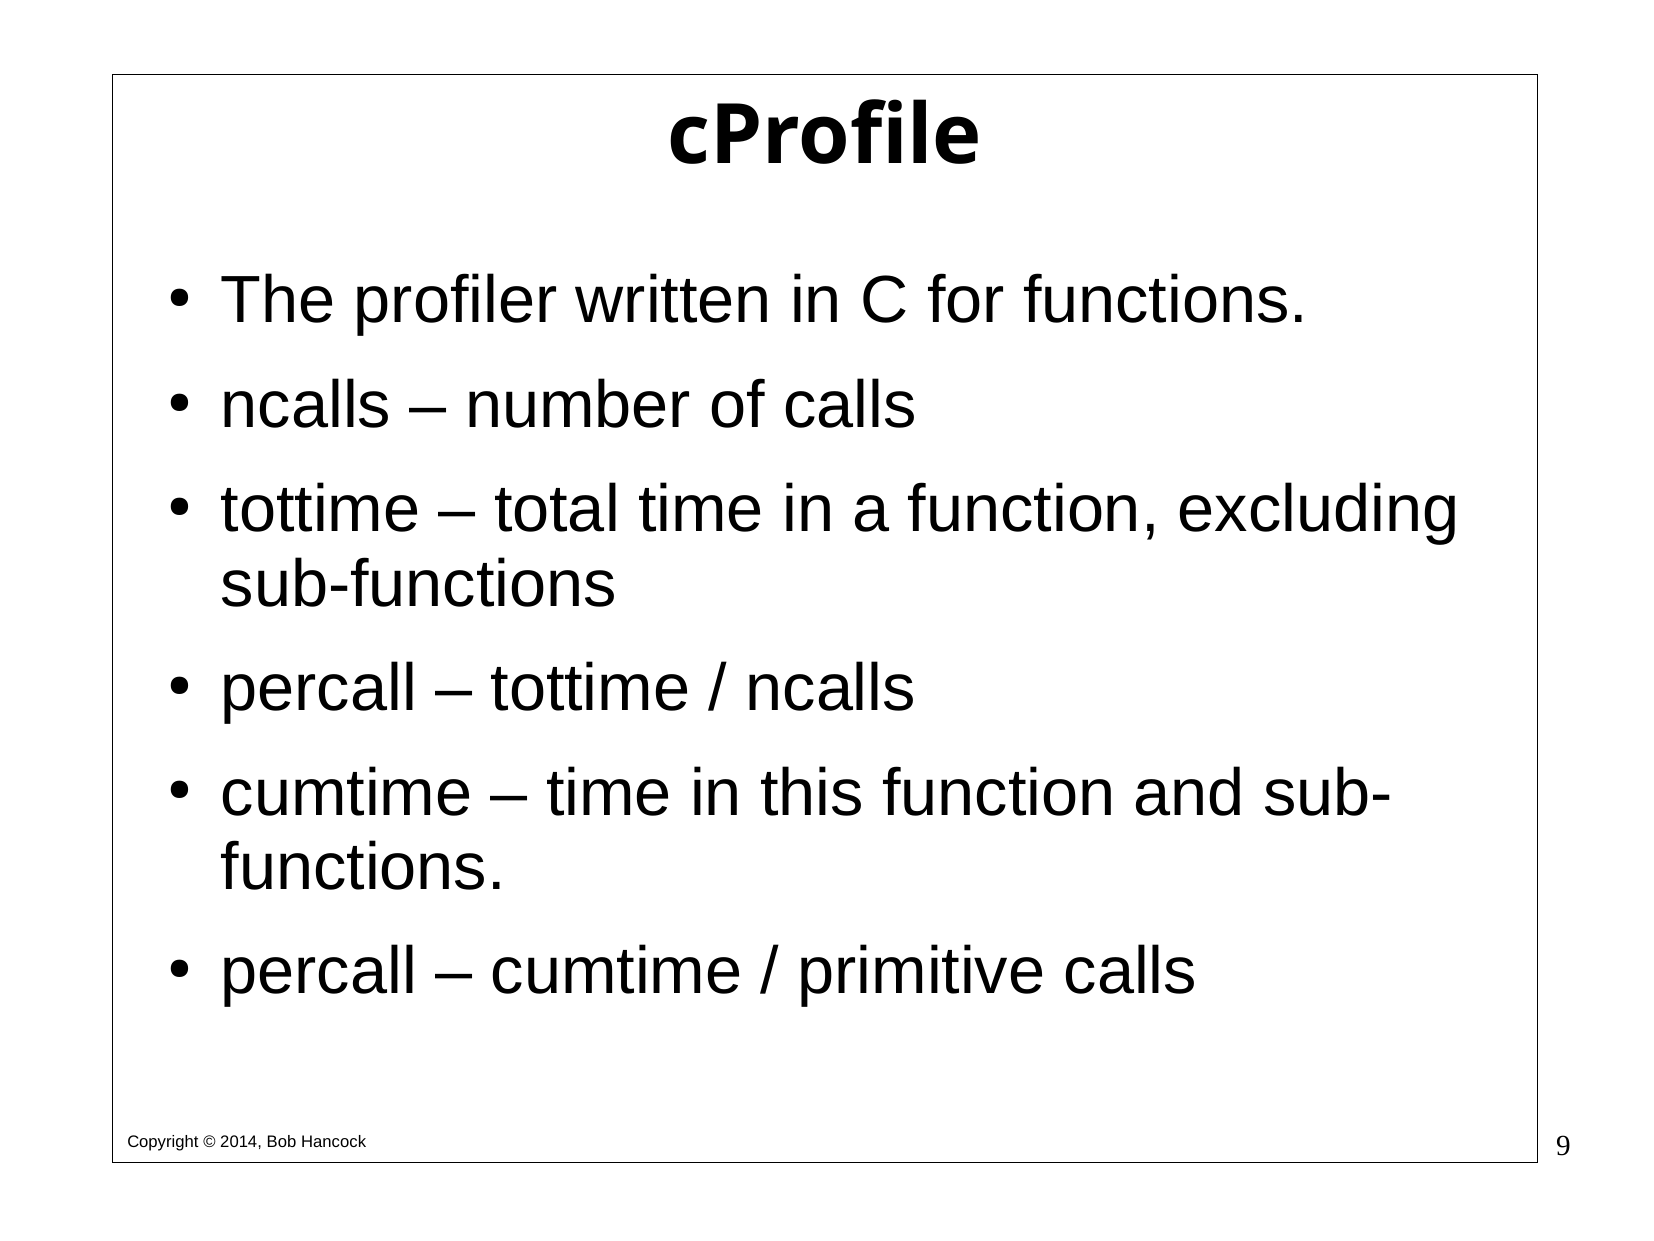

# cProfile
The profiler written in C for functions.
ncalls – number of calls
tottime – total time in a function, excluding sub-functions
percall – tottime / ncalls
cumtime – time in this function and sub-functions.
percall – cumtime / primitive calls
Copyright © 2014, Bob Hancock
9